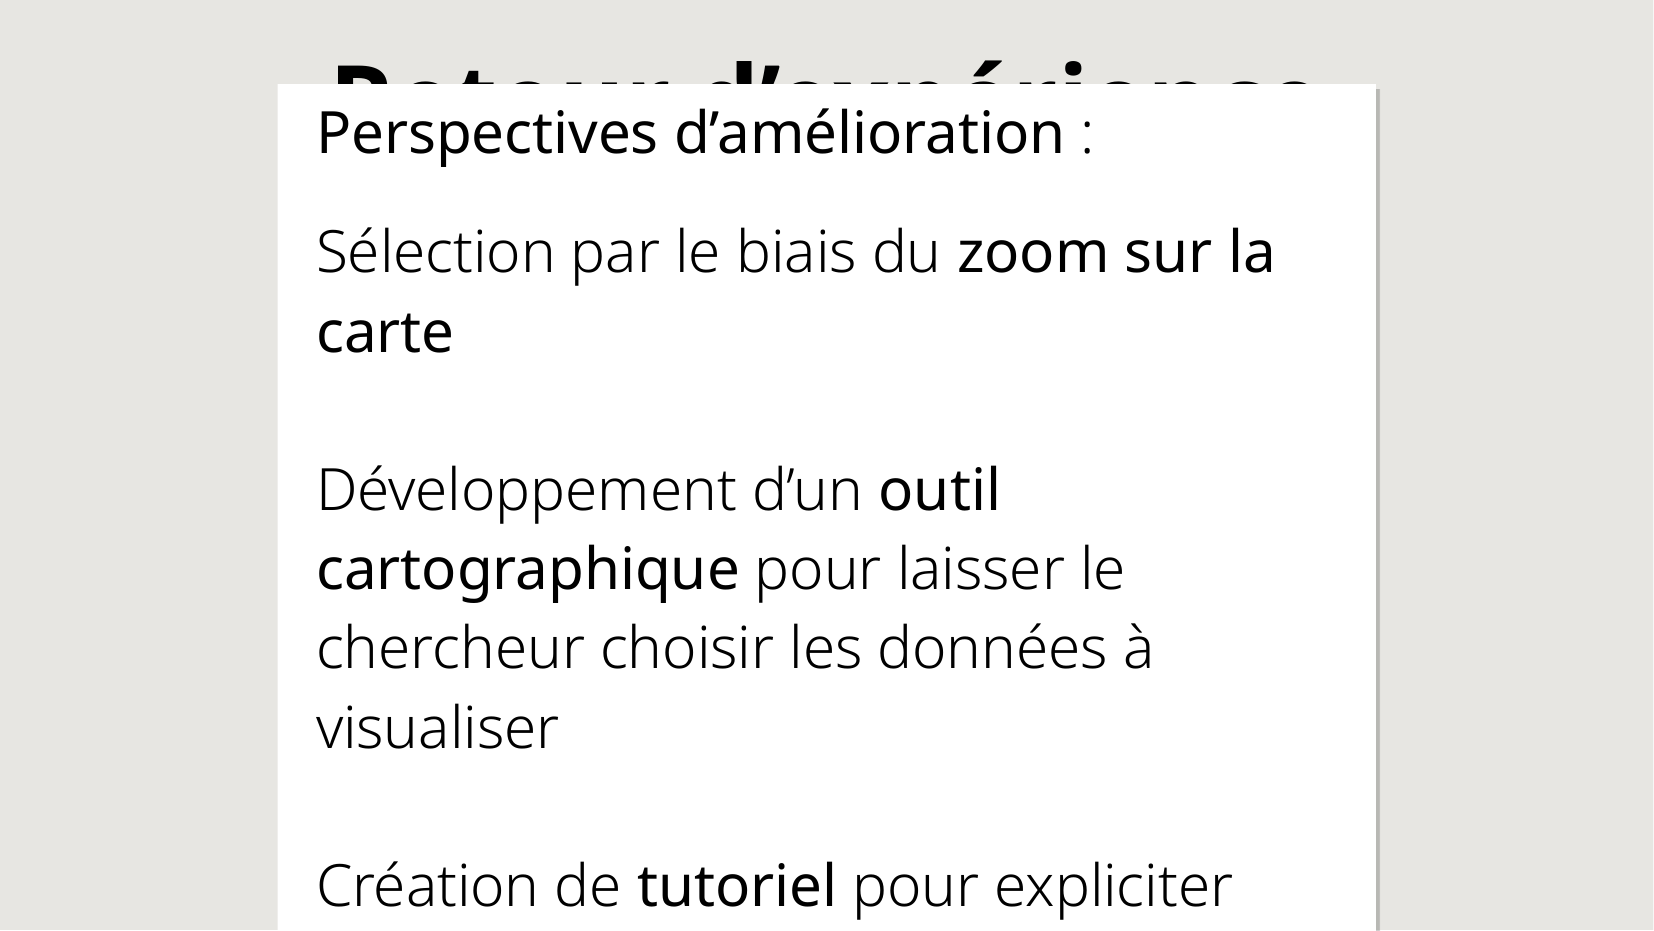

# Retour d’expérience
Perspectives d’amélioration :
Sélection par le biais du zoom sur la carte
Développement d’un outil cartographique pour laisser le chercheur choisir les données à visualiser
Création de tutoriel pour expliciter l’utilisation de la carte